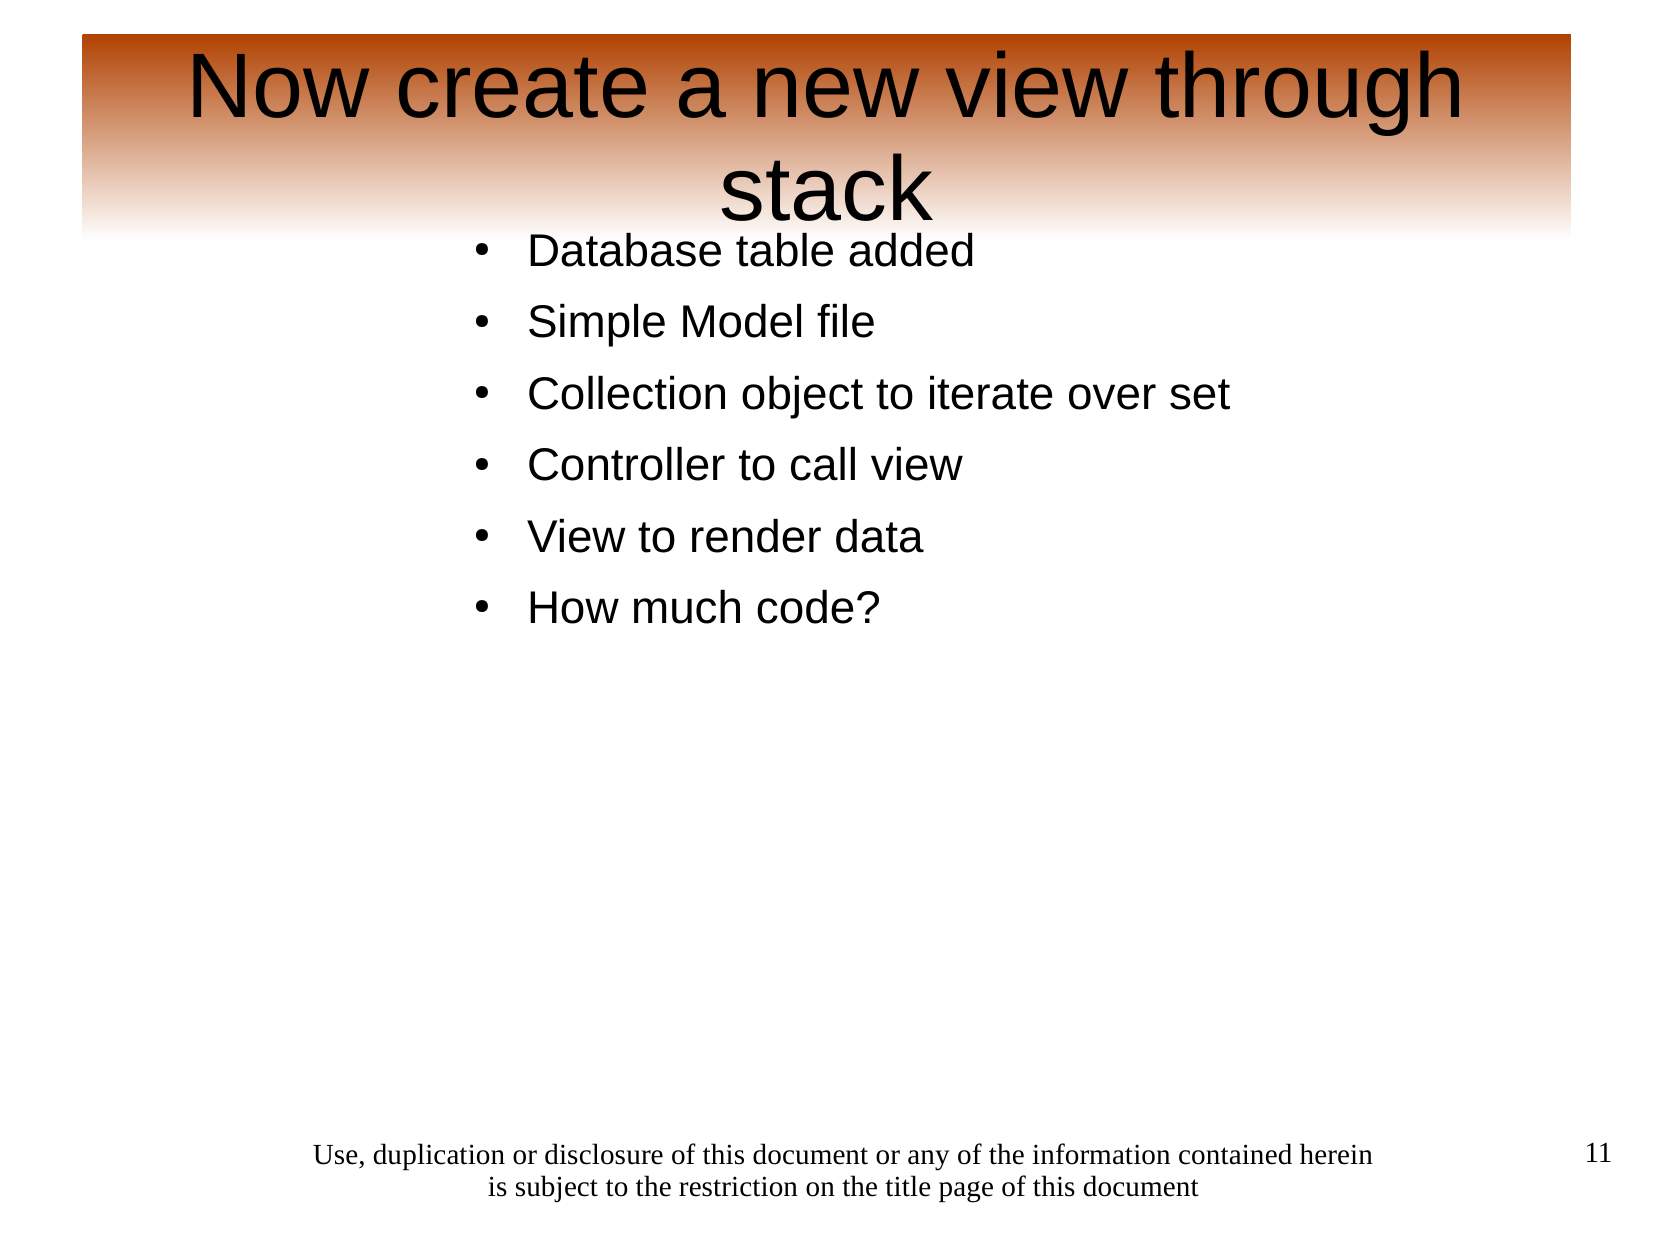

# Now create a new view through stack
Database table added
Simple Model file
Collection object to iterate over set
Controller to call view
View to render data
How much code?
11